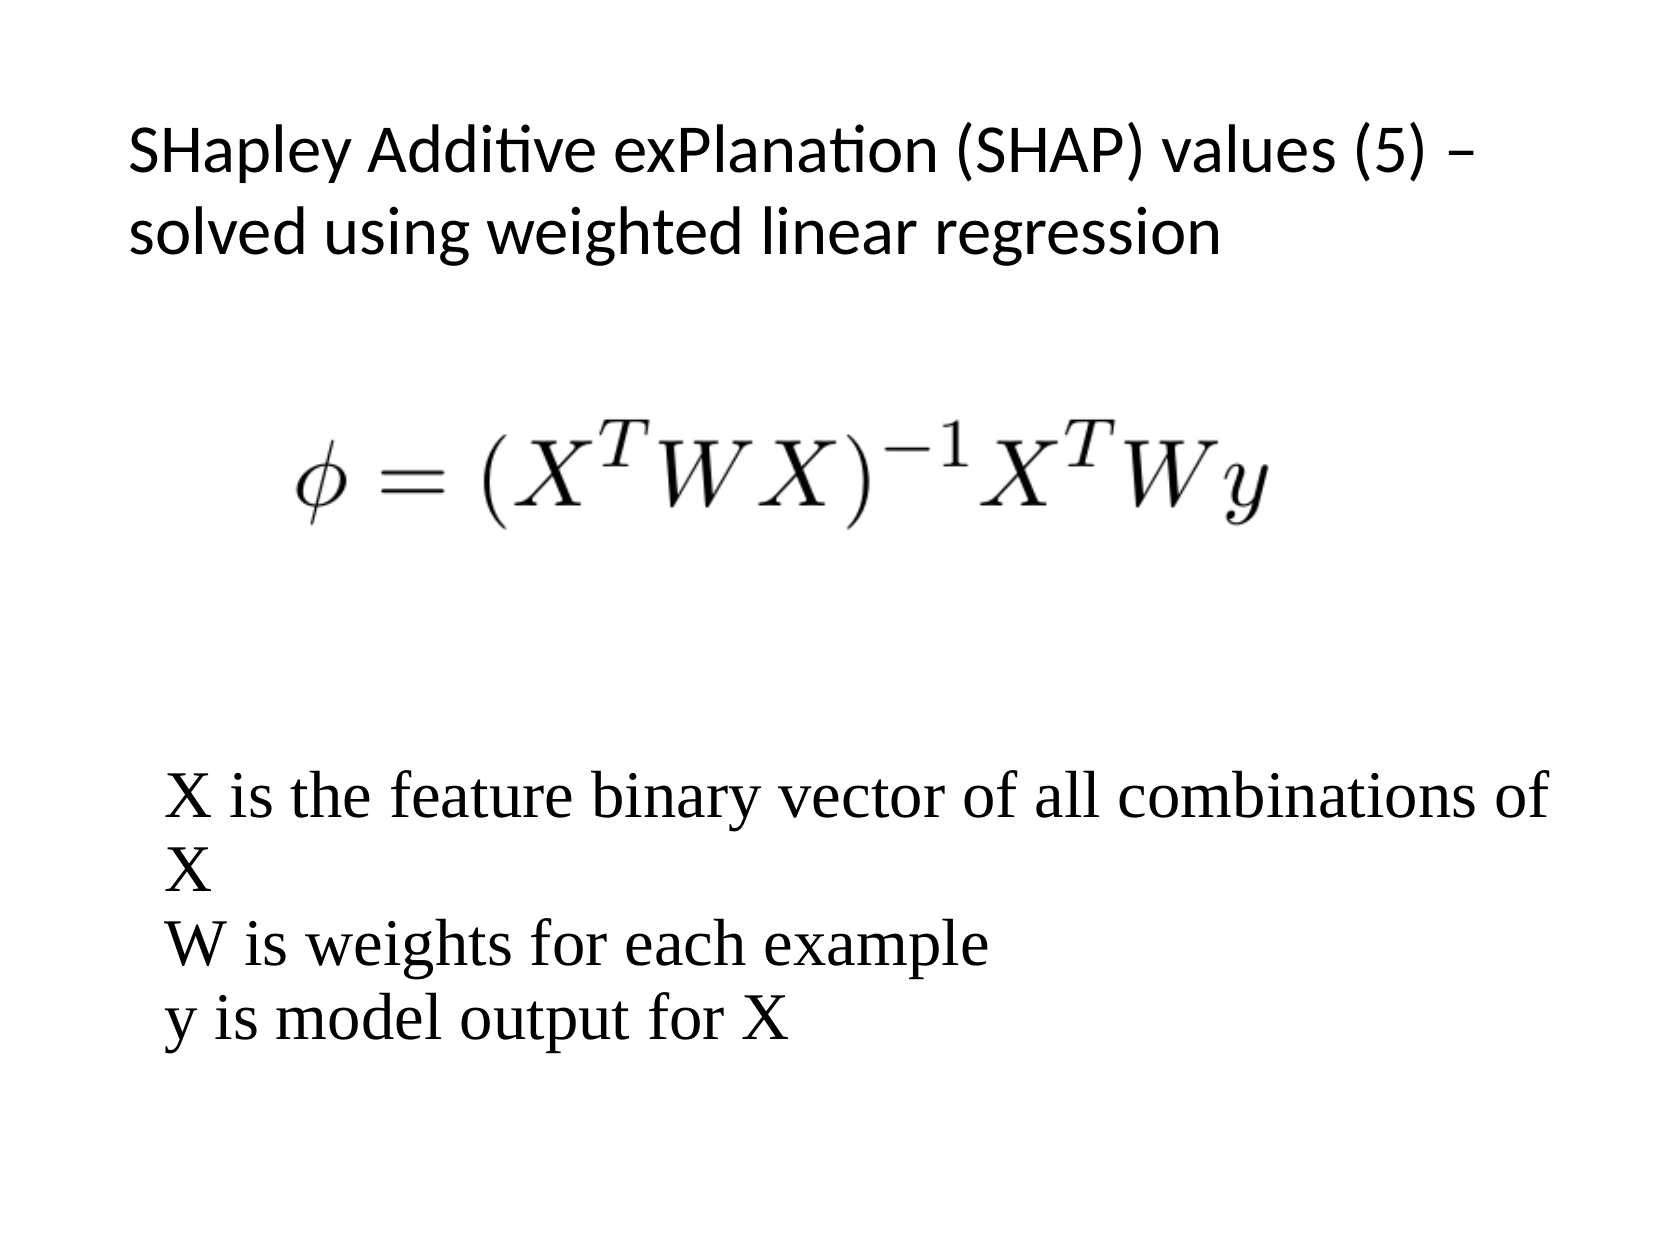

# SHapley Additive exPlanation (SHAP) values (5) – solved using weighted linear regression
X is the feature binary vector of all combinations of X
W is weights for each example
y is model output for X